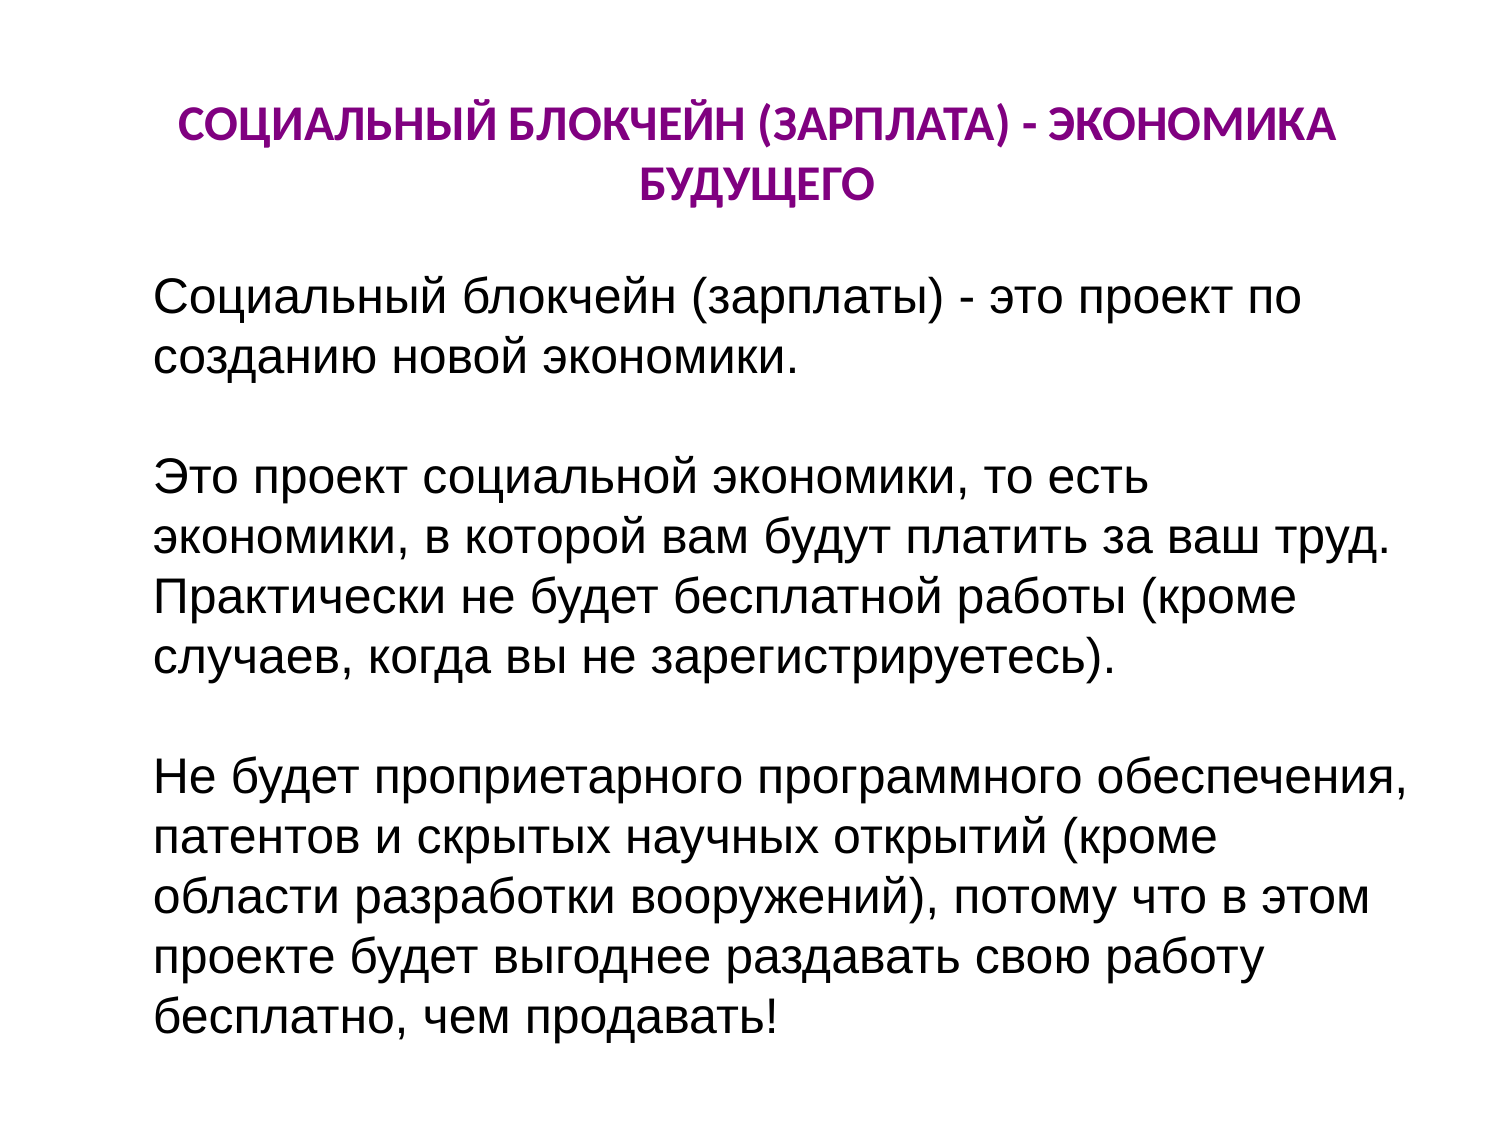

СОЦИАЛЬНЫЙ БЛОКЧЕЙН (ЗАРПЛАТА) - ЭКОНОМИКА БУДУЩЕГО
Социальный блокчейн (зарплаты) - это проект по созданию новой экономики.
Это проект социальной экономики, то есть экономики, в которой вам будут платить за ваш труд. Практически не будет бесплатной работы (кроме случаев, когда вы не зарегистрируетесь).
Не будет проприетарного программного обеспечения, патентов и скрытых научных открытий (кроме области разработки вооружений), потому что в этом проекте будет выгоднее раздавать свою работу бесплатно, чем продавать!